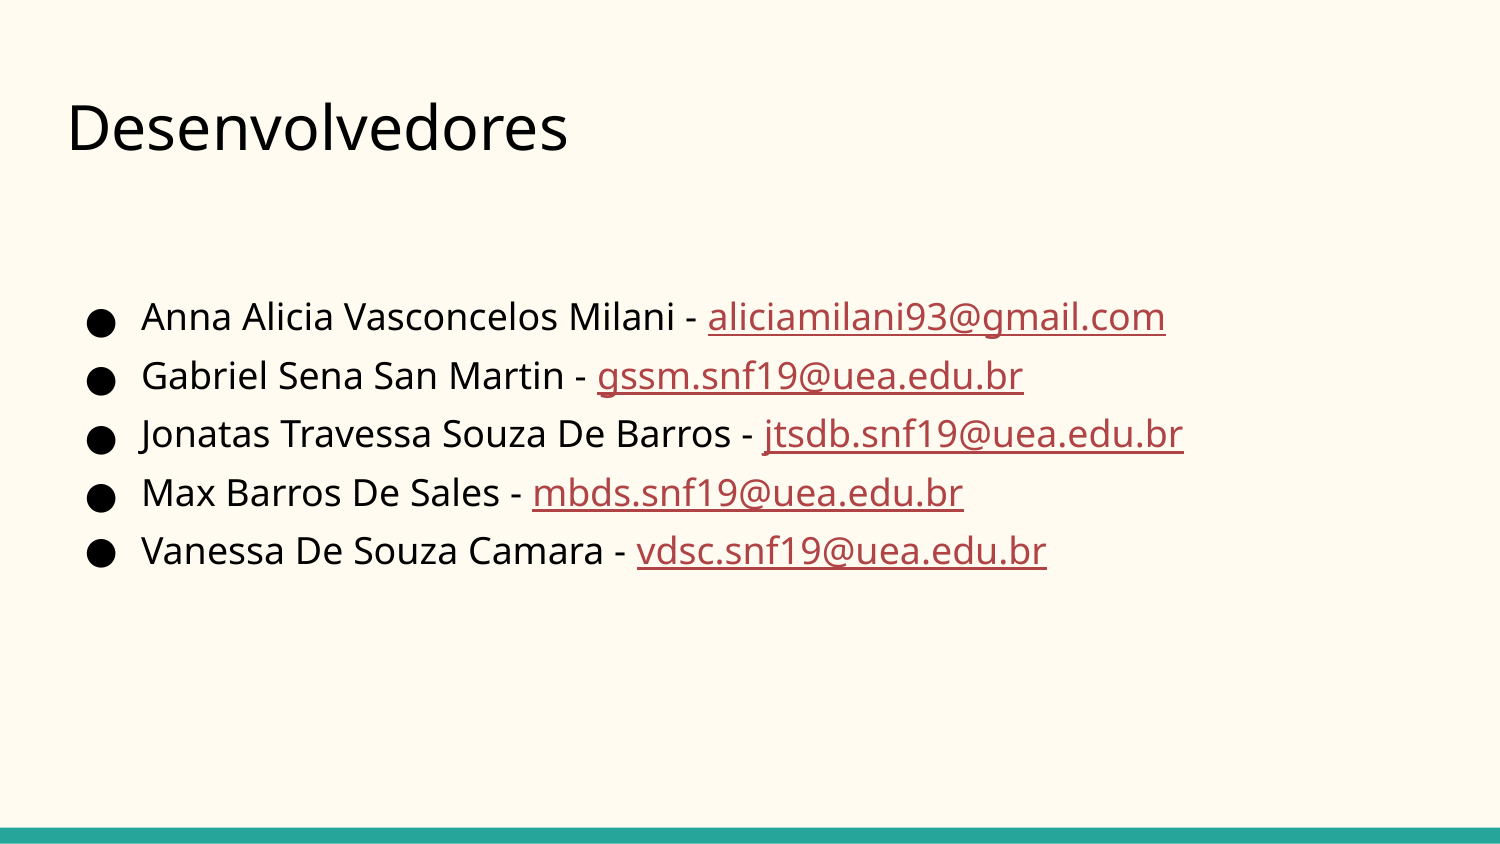

# Desenvolvedores
Anna Alicia Vasconcelos Milani - aliciamilani93@gmail.com
Gabriel Sena San Martin - gssm.snf19@uea.edu.br
Jonatas Travessa Souza De Barros - jtsdb.snf19@uea.edu.br
Max Barros De Sales - mbds.snf19@uea.edu.br
Vanessa De Souza Camara - vdsc.snf19@uea.edu.br